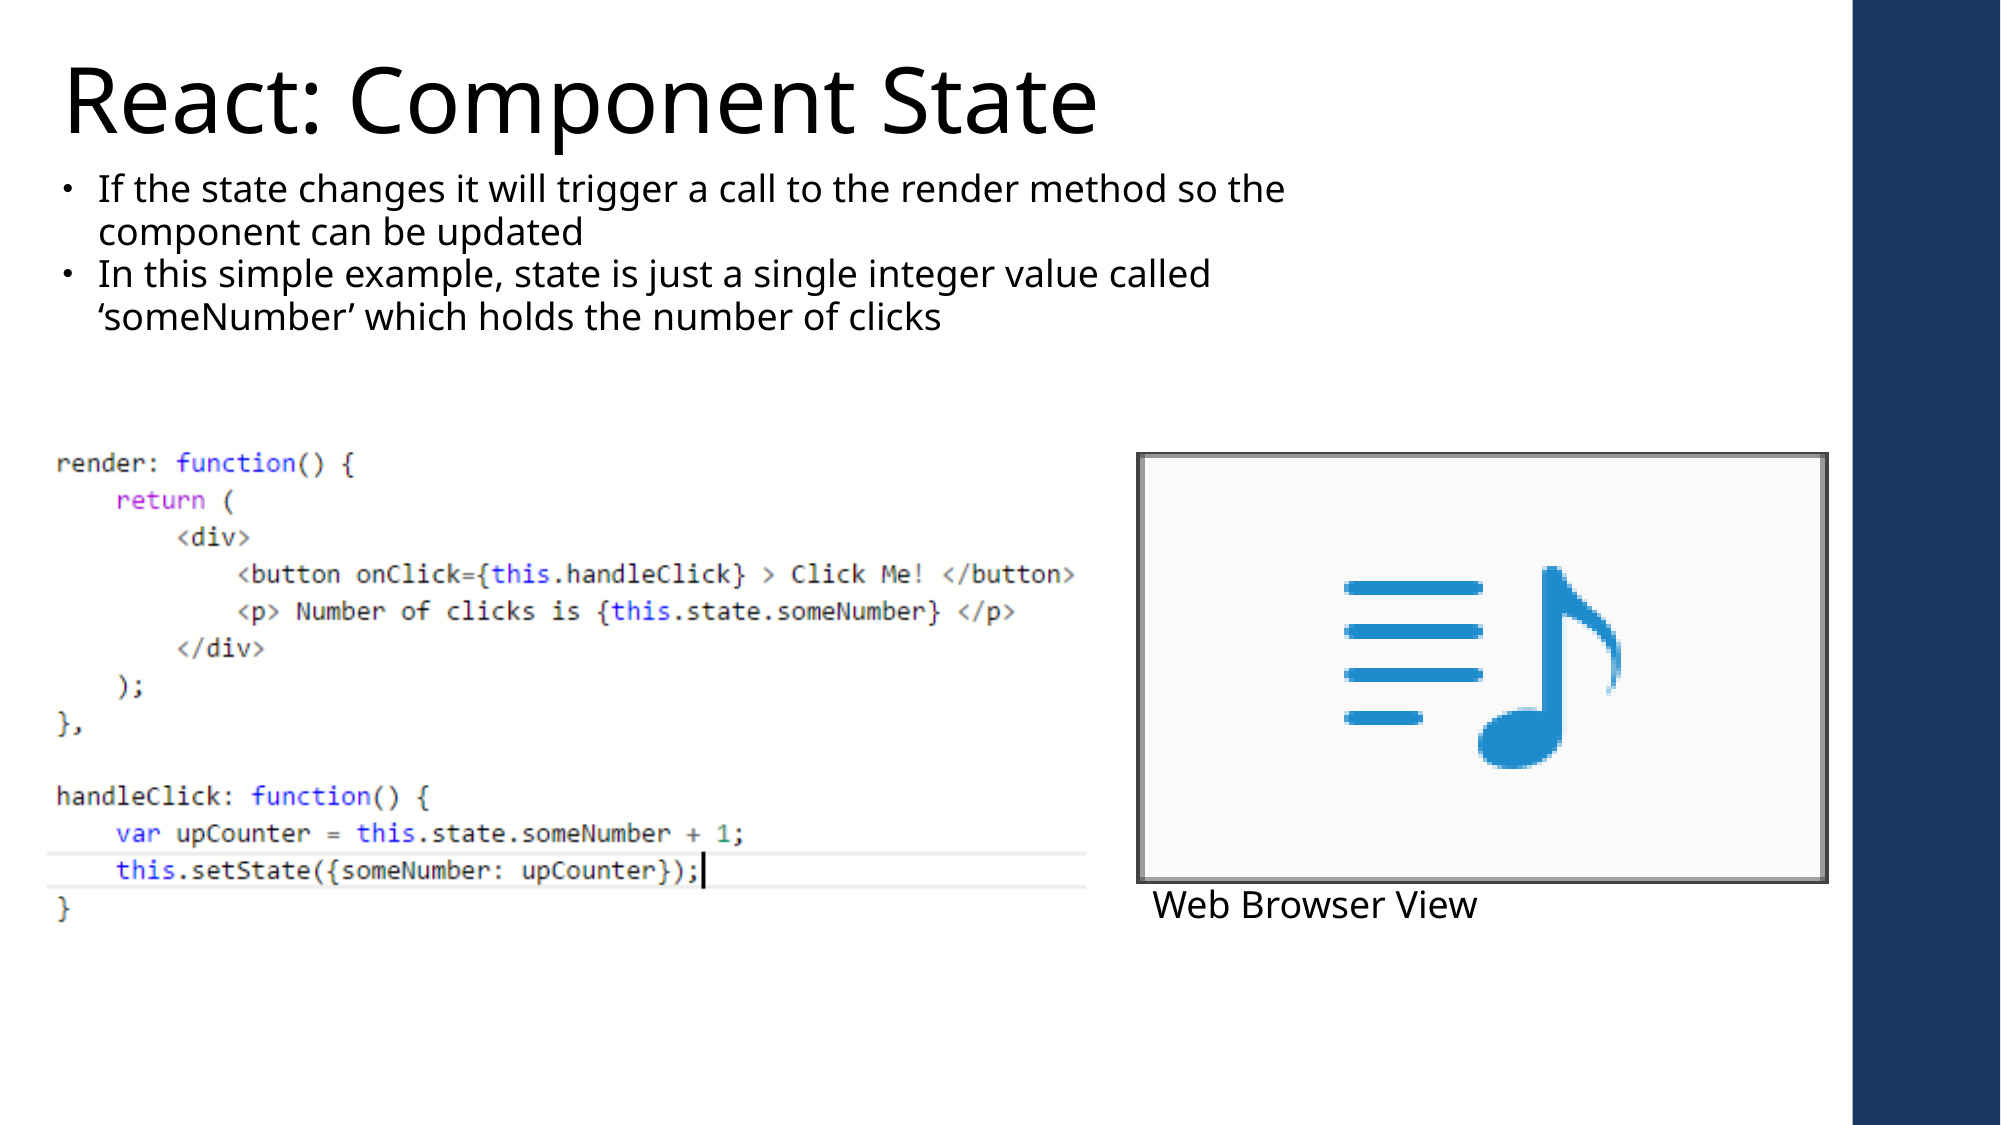

React: Component State
If the state changes it will trigger a call to the render method so the component can be updated
In this simple example, state is just a single integer value called ‘someNumber’ which holds the number of clicks
Web Browser View